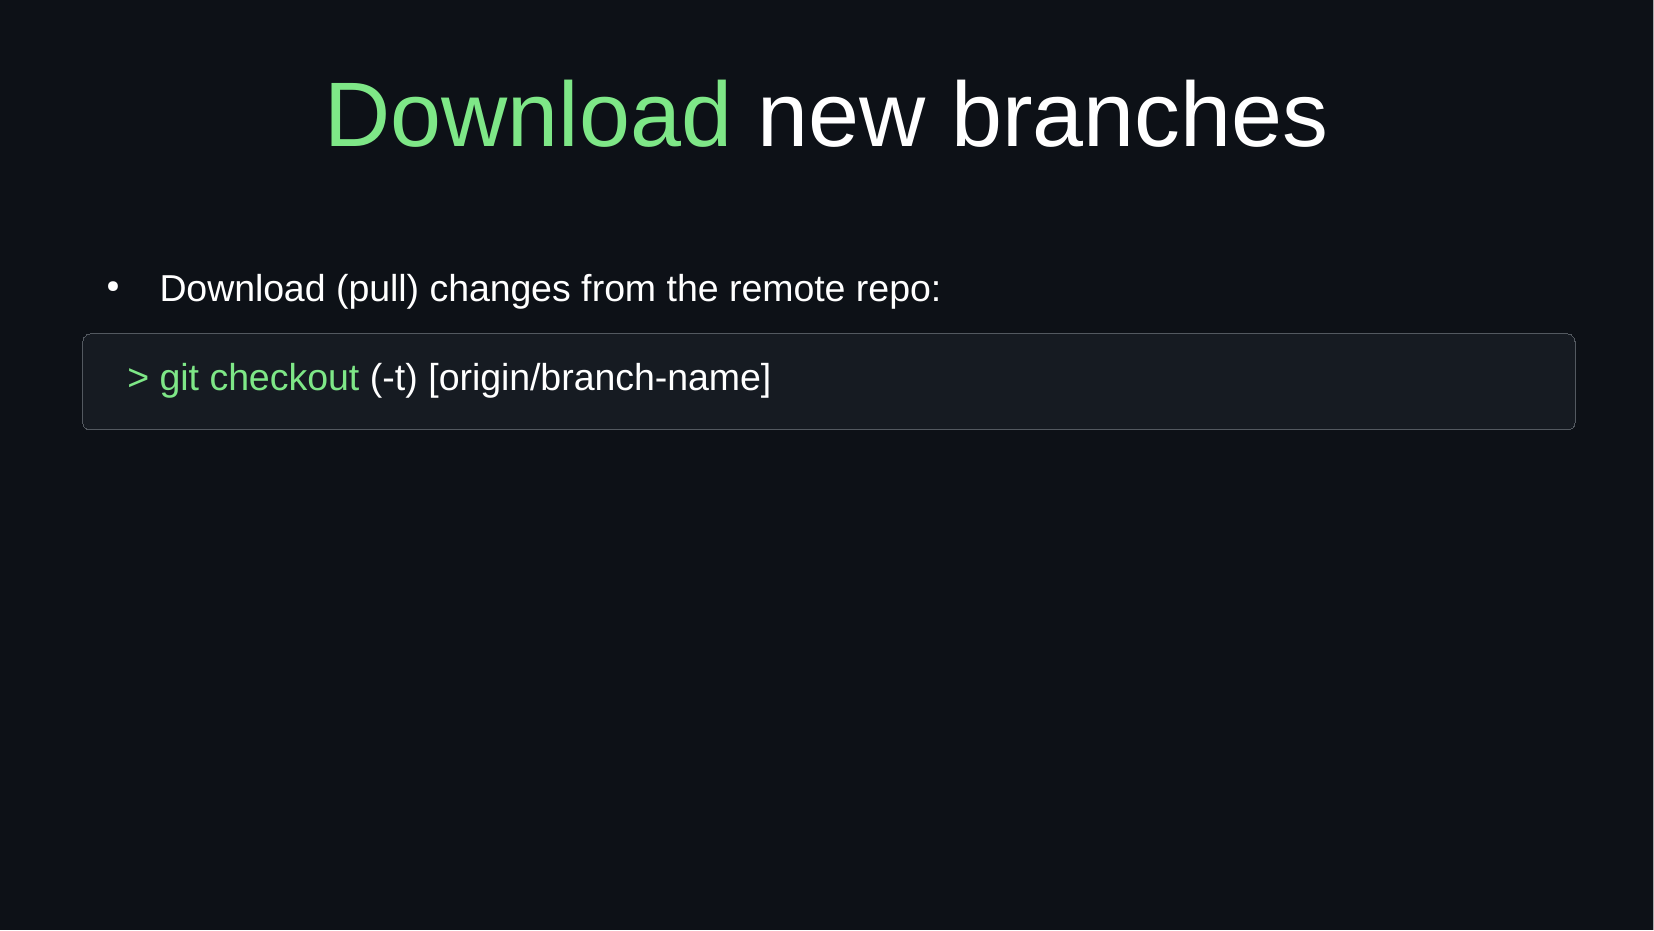

# Download new branches
Download (pull) changes from the remote repo:
> git checkout (-t) [origin/branch-name]